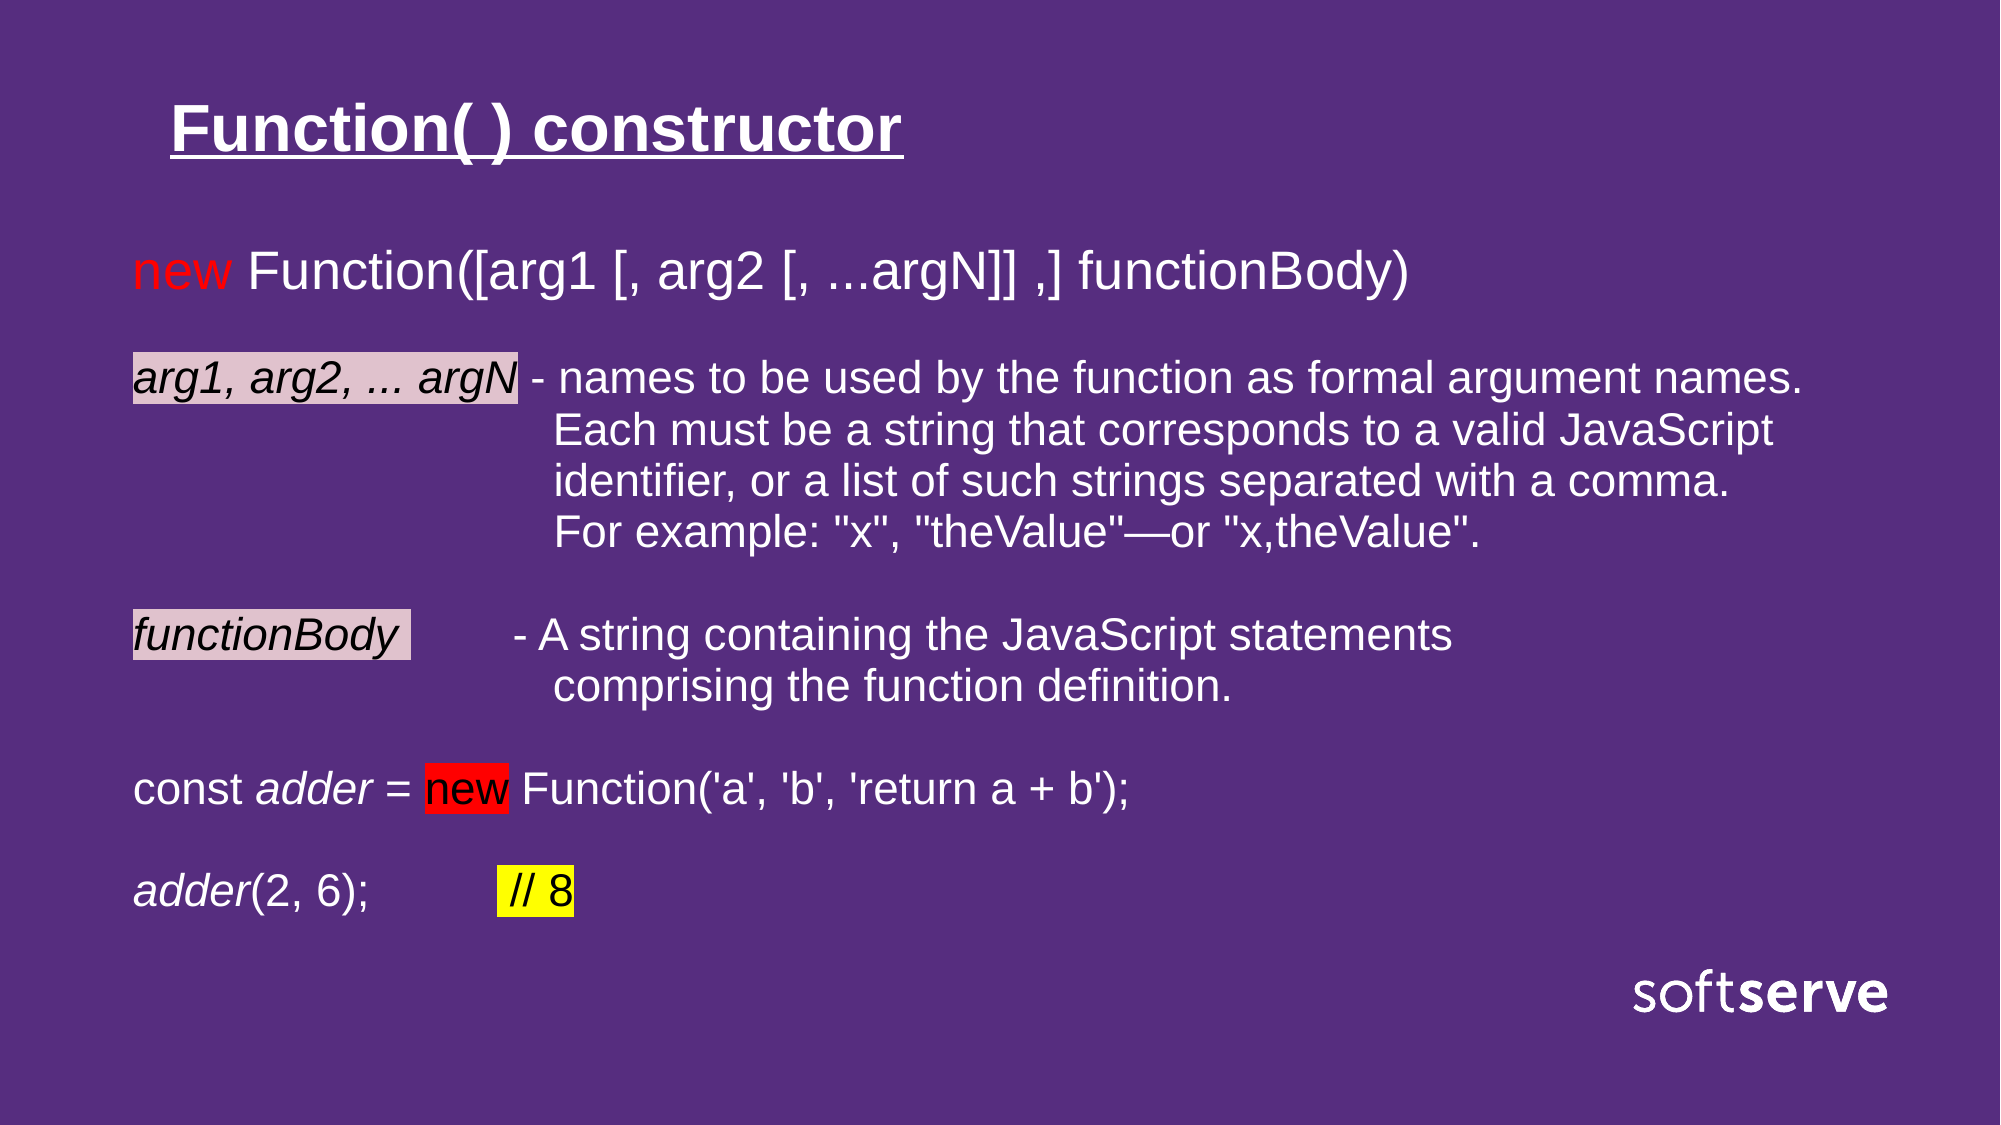

Function( ) constructor
new Function([arg1 [, arg2 [, ...argN]] ,] functionBody)
arg1, arg2, ... argN - names to be used by the function as formal argument names. 						 Each must be a string that corresponds to a valid JavaScript
 identifier, or a list of such strings separated with a comma.
 For example: "x", "theValue"—or "x,theValue".
functionBody - A string containing the JavaScript statements
					 comprising the function definition.
const adder = new Function('a', 'b', 'return a + b');
adder(2, 6); // 8